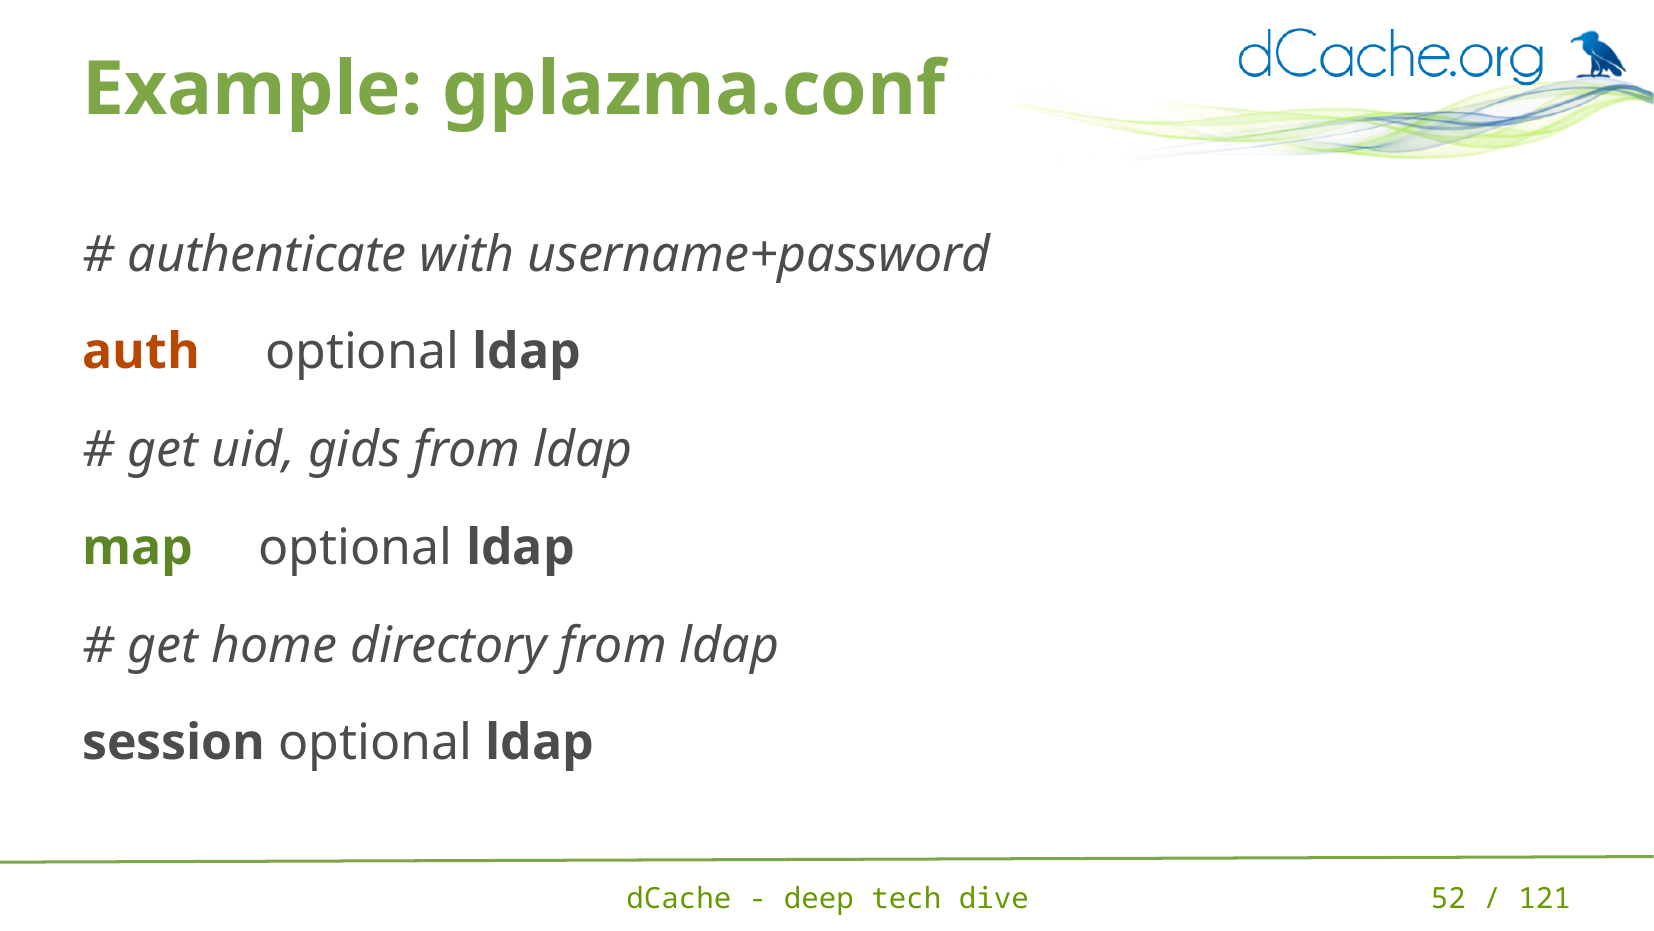

# Example: gplazma.conf
# authenticate with username+password
auth optional ldap
# get uid, gids from ldap
map optional ldap
# get home directory from ldap
session optional ldap
dCache - deep tech dive
52